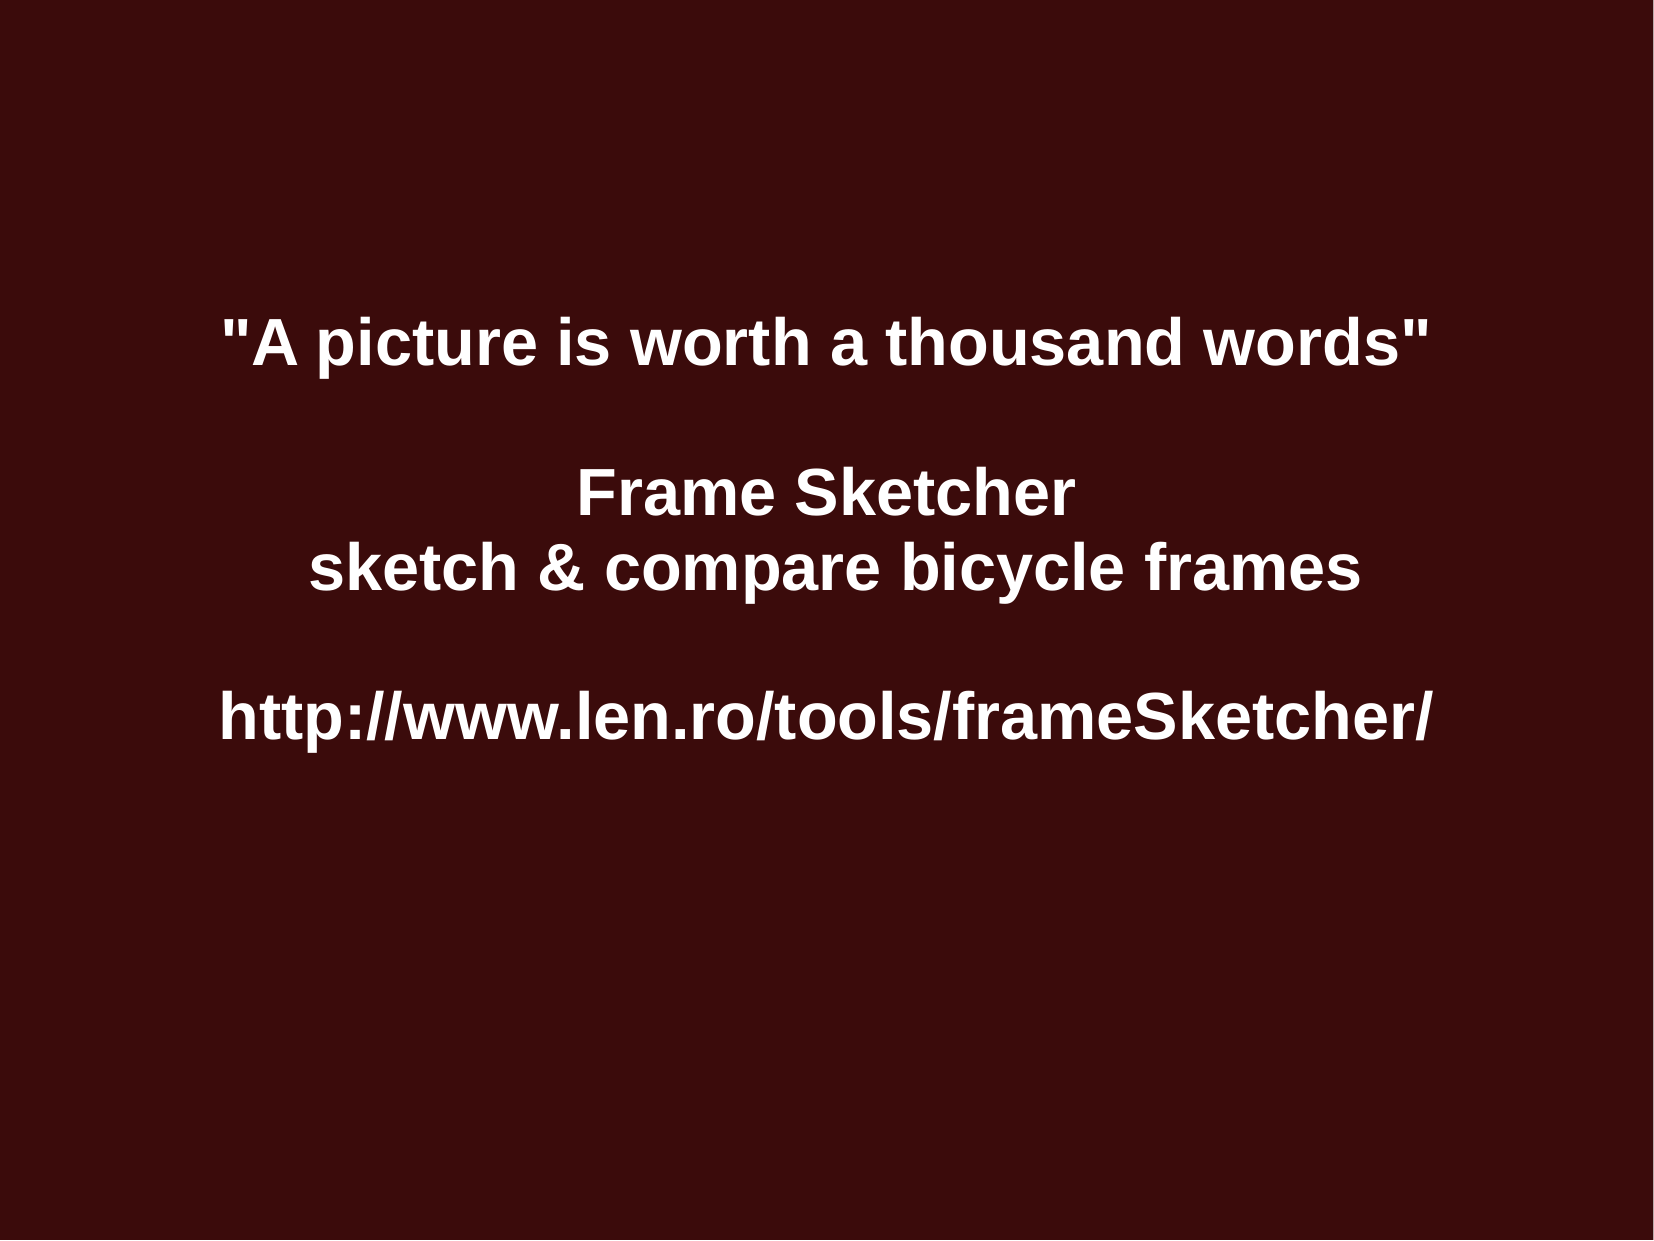

# "A picture is worth a thousand words"
Frame Sketcher
 sketch & compare bicycle frames
http://www.len.ro/tools/frameSketcher/